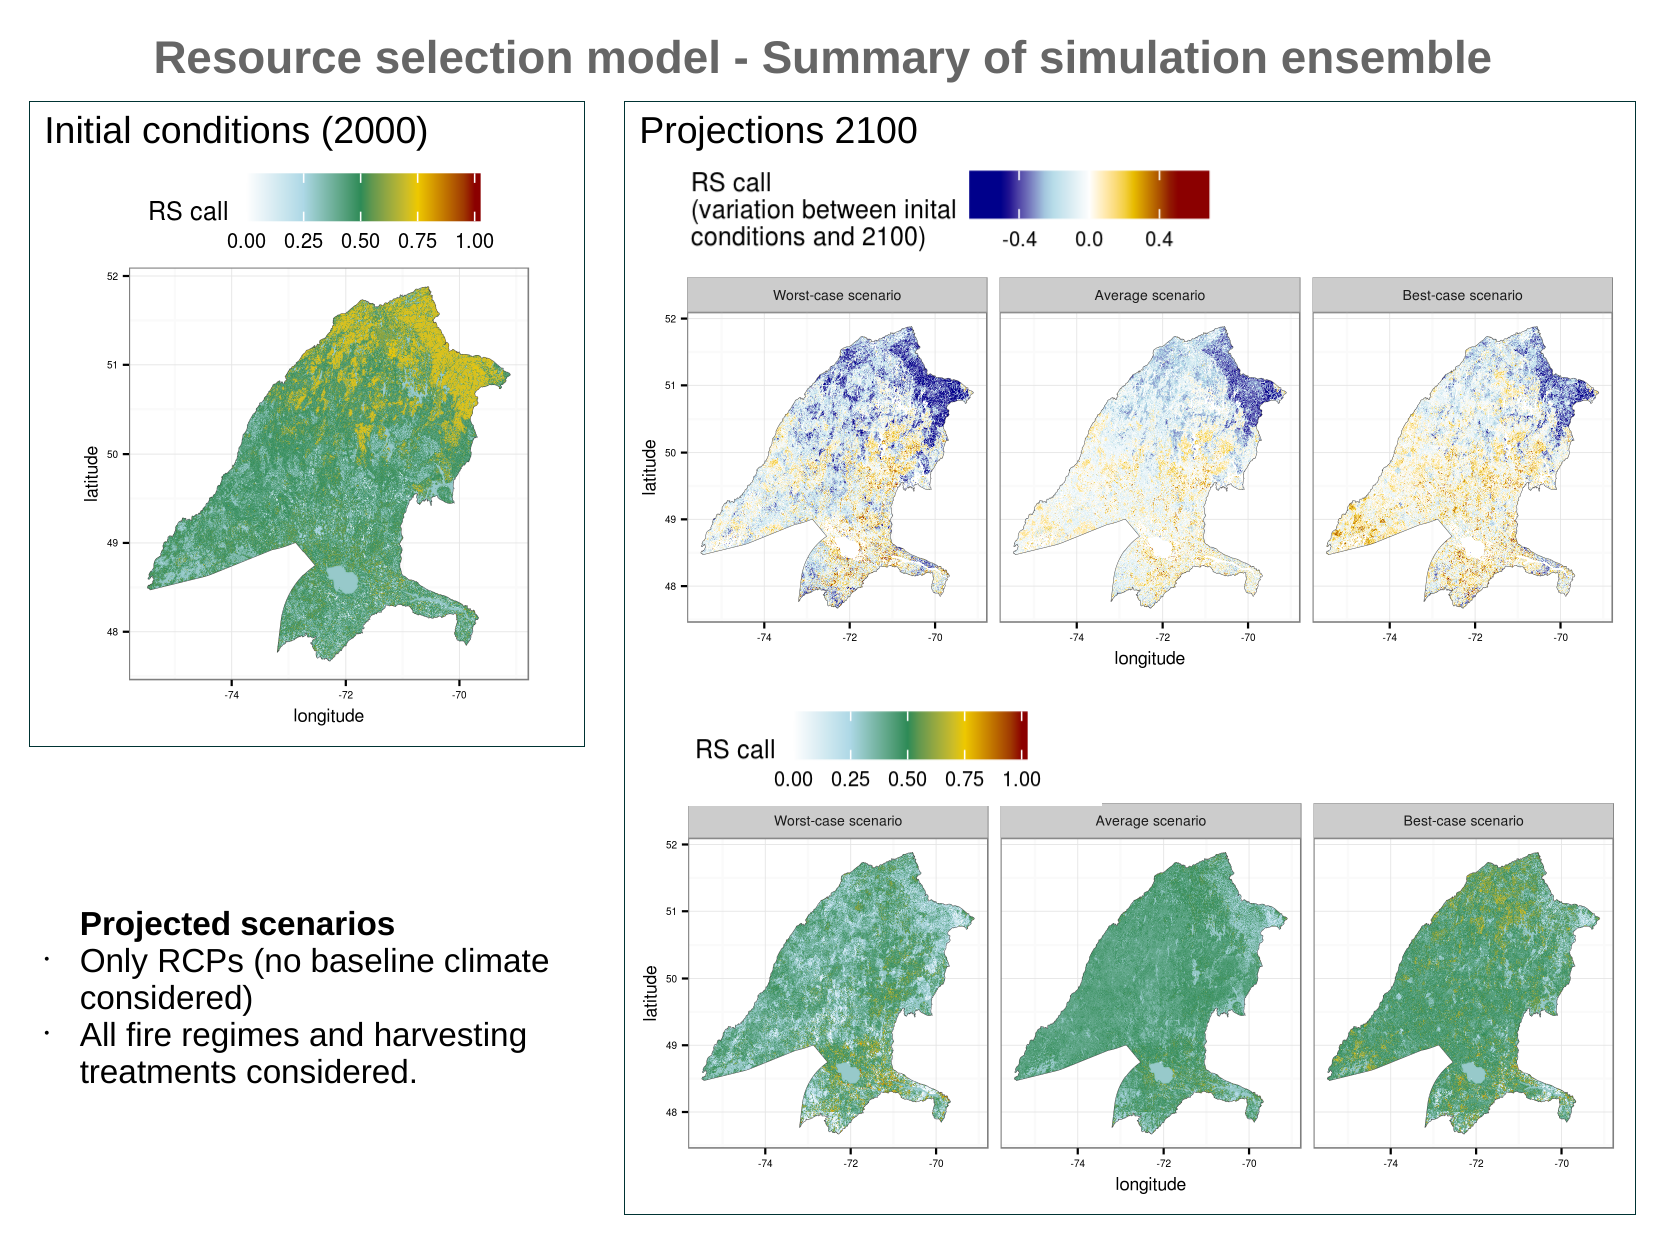

Resource selection model - Summary of simulation ensemble
Initial conditions (2000)
Projections 2100
Projected scenarios
Only RCPs (no baseline climate considered)
All fire regimes and harvesting treatments considered.